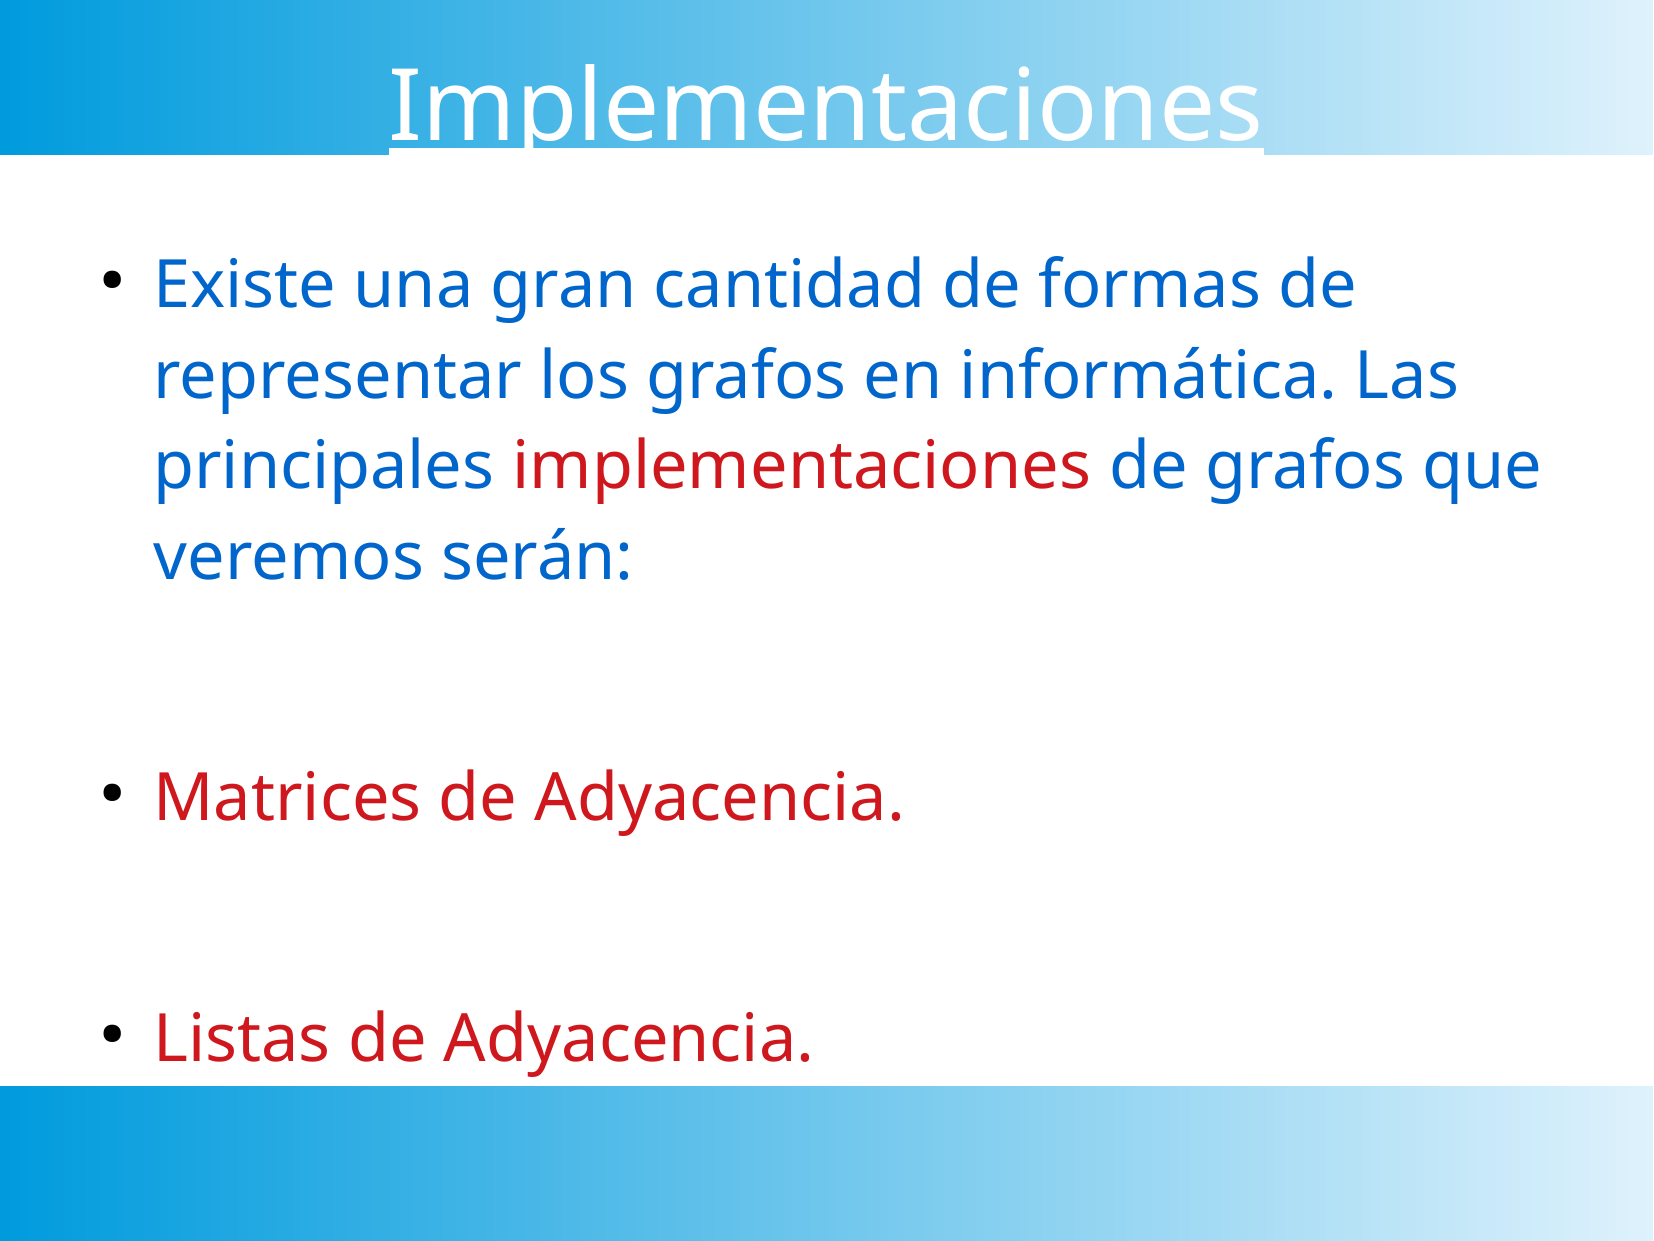

# Implementaciones
Existe una gran cantidad de formas de representar los grafos en informática. Las principales implementaciones de grafos que veremos serán:
Matrices de Adyacencia.
Listas de Adyacencia.